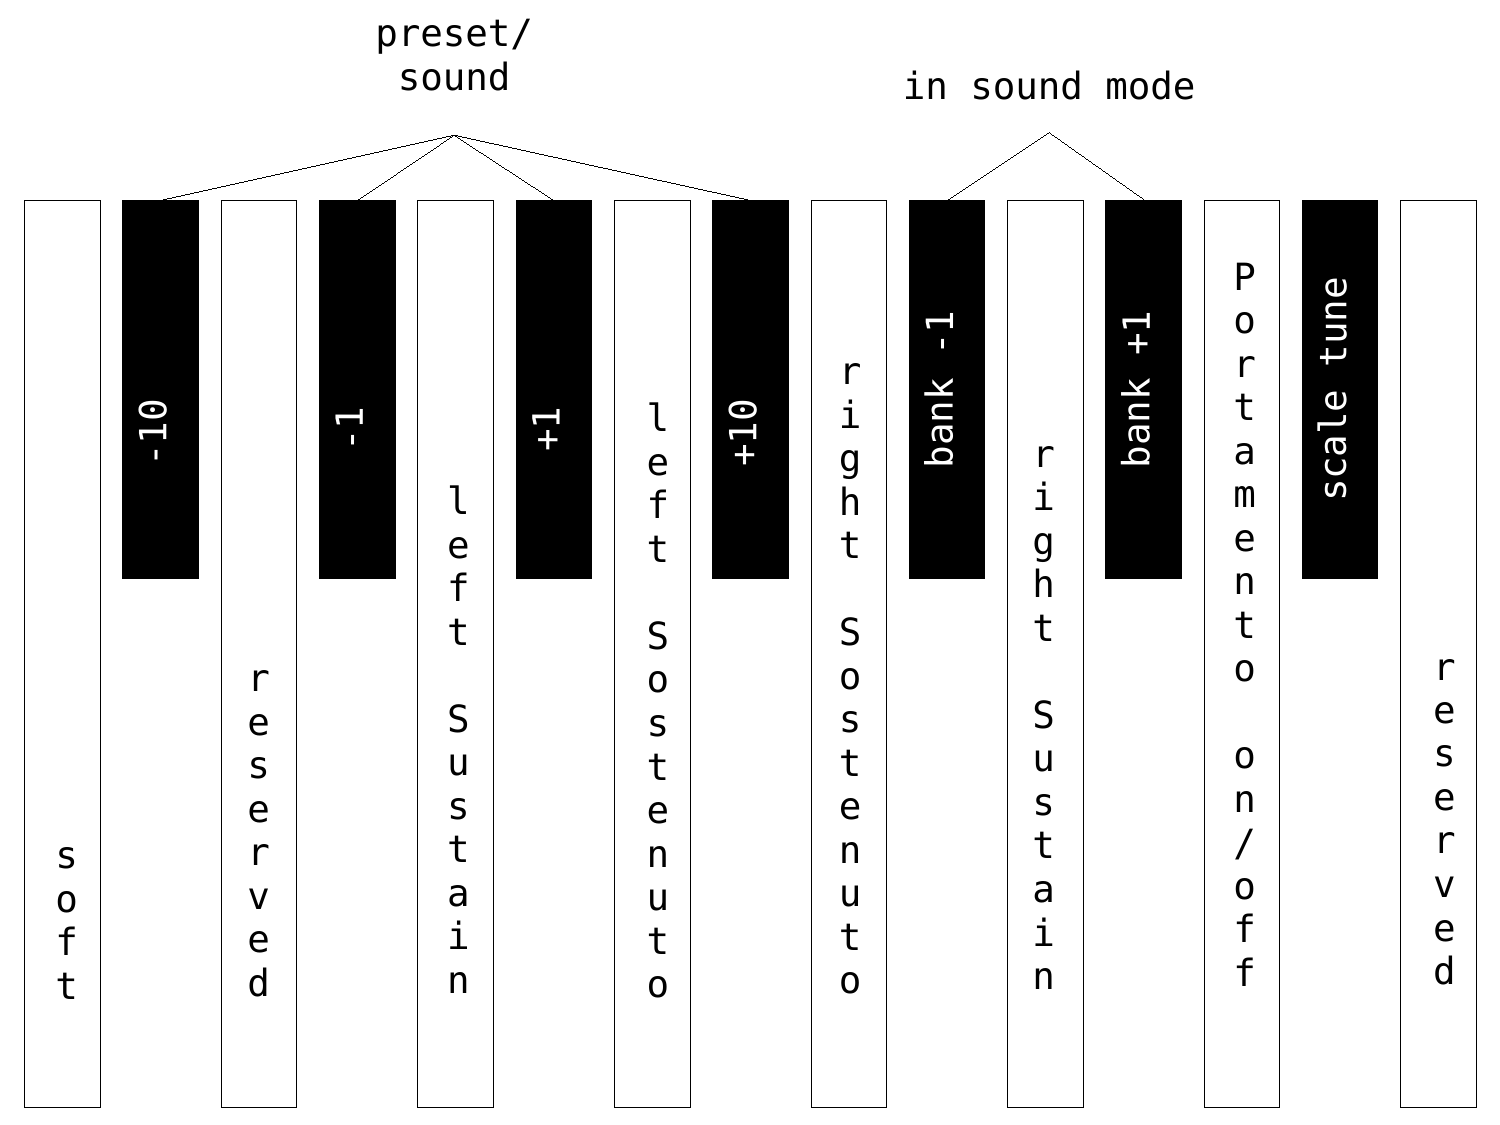

preset/sound
in sound mode
Portamento
on/off
-10
right Sostenuto
scale tune
bank -1
bank +1
+1
-1
+10
left Sostenuto
right Sustain
left Sustain
reserved
reserved
soft